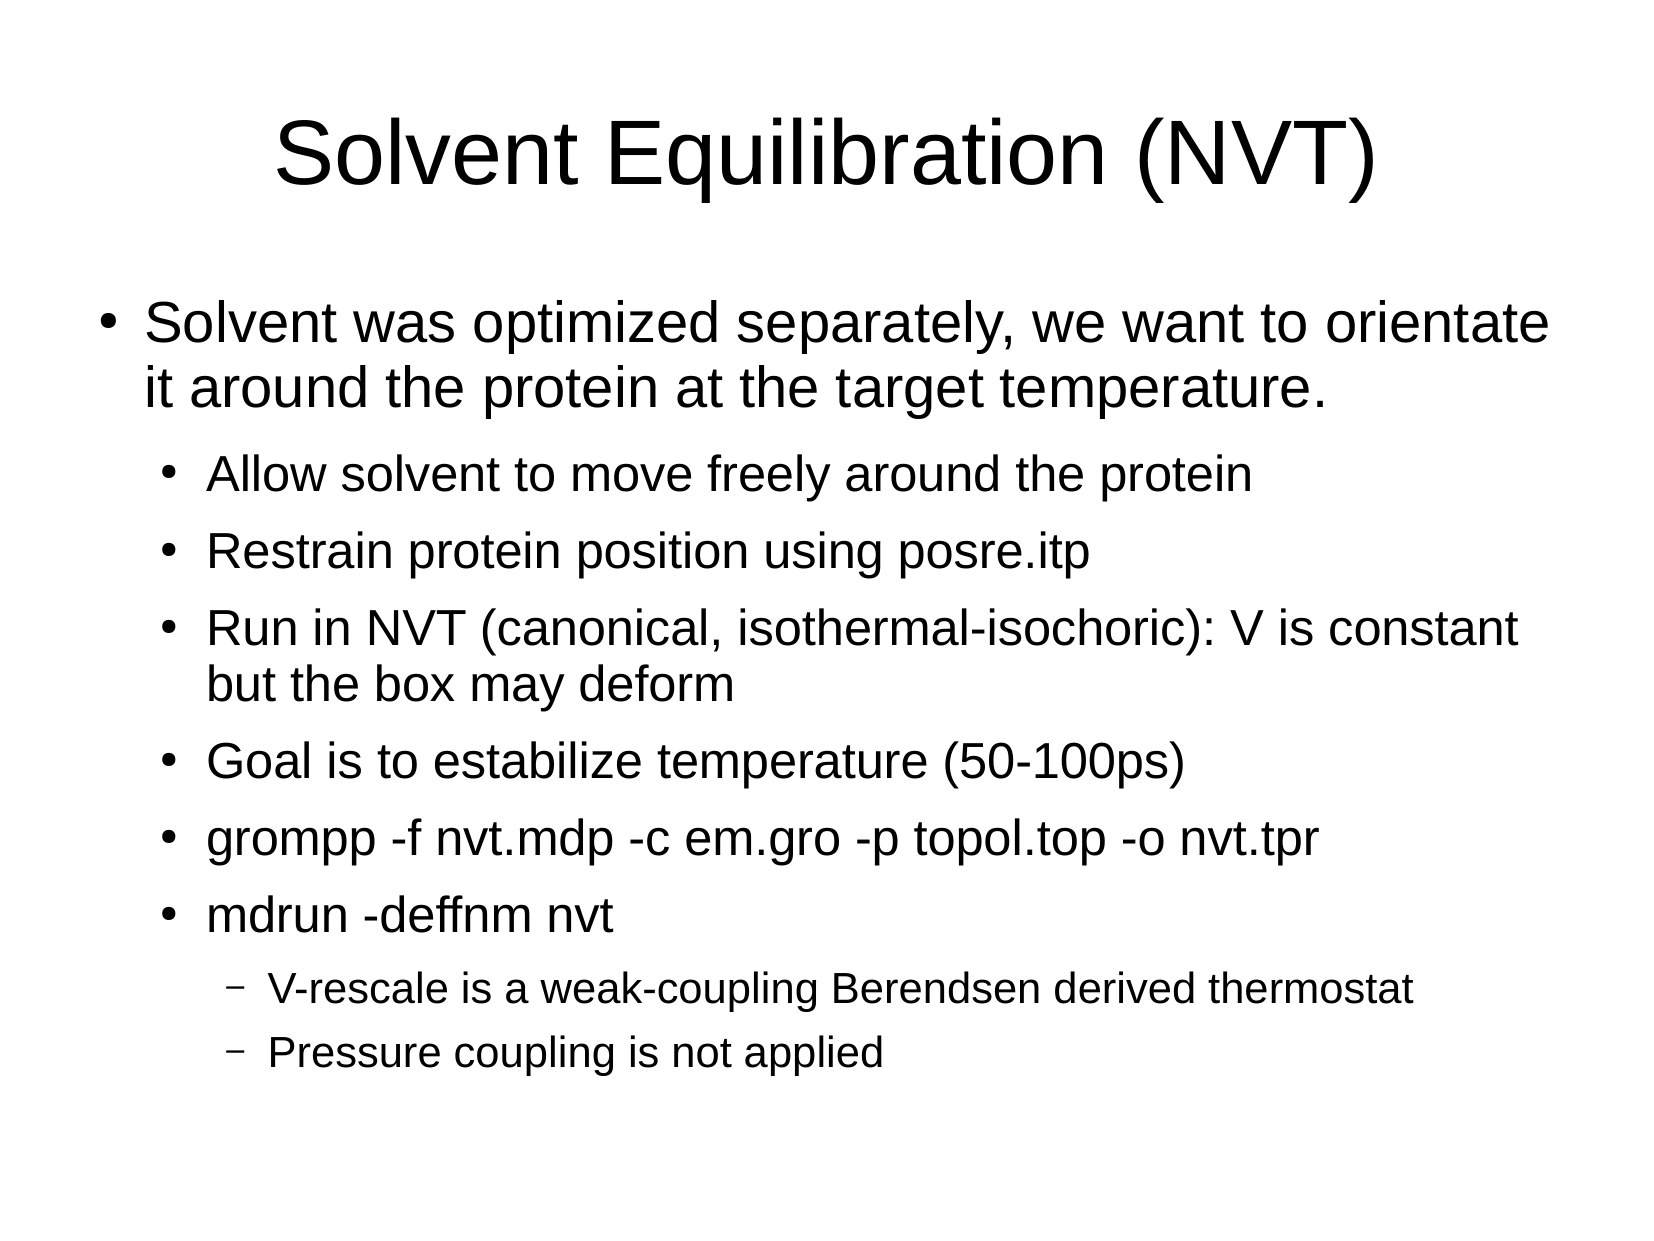

# Solvent Equilibration (NVT)
Solvent was optimized separately, we want to orientate it around the protein at the target temperature.
Allow solvent to move freely around the protein
Restrain protein position using posre.itp
Run in NVT (canonical, isothermal-isochoric): V is constant but the box may deform
Goal is to estabilize temperature (50-100ps)
grompp -f nvt.mdp -c em.gro -p topol.top -o nvt.tpr
mdrun -deffnm nvt
V-rescale is a weak-coupling Berendsen derived thermostat
Pressure coupling is not applied